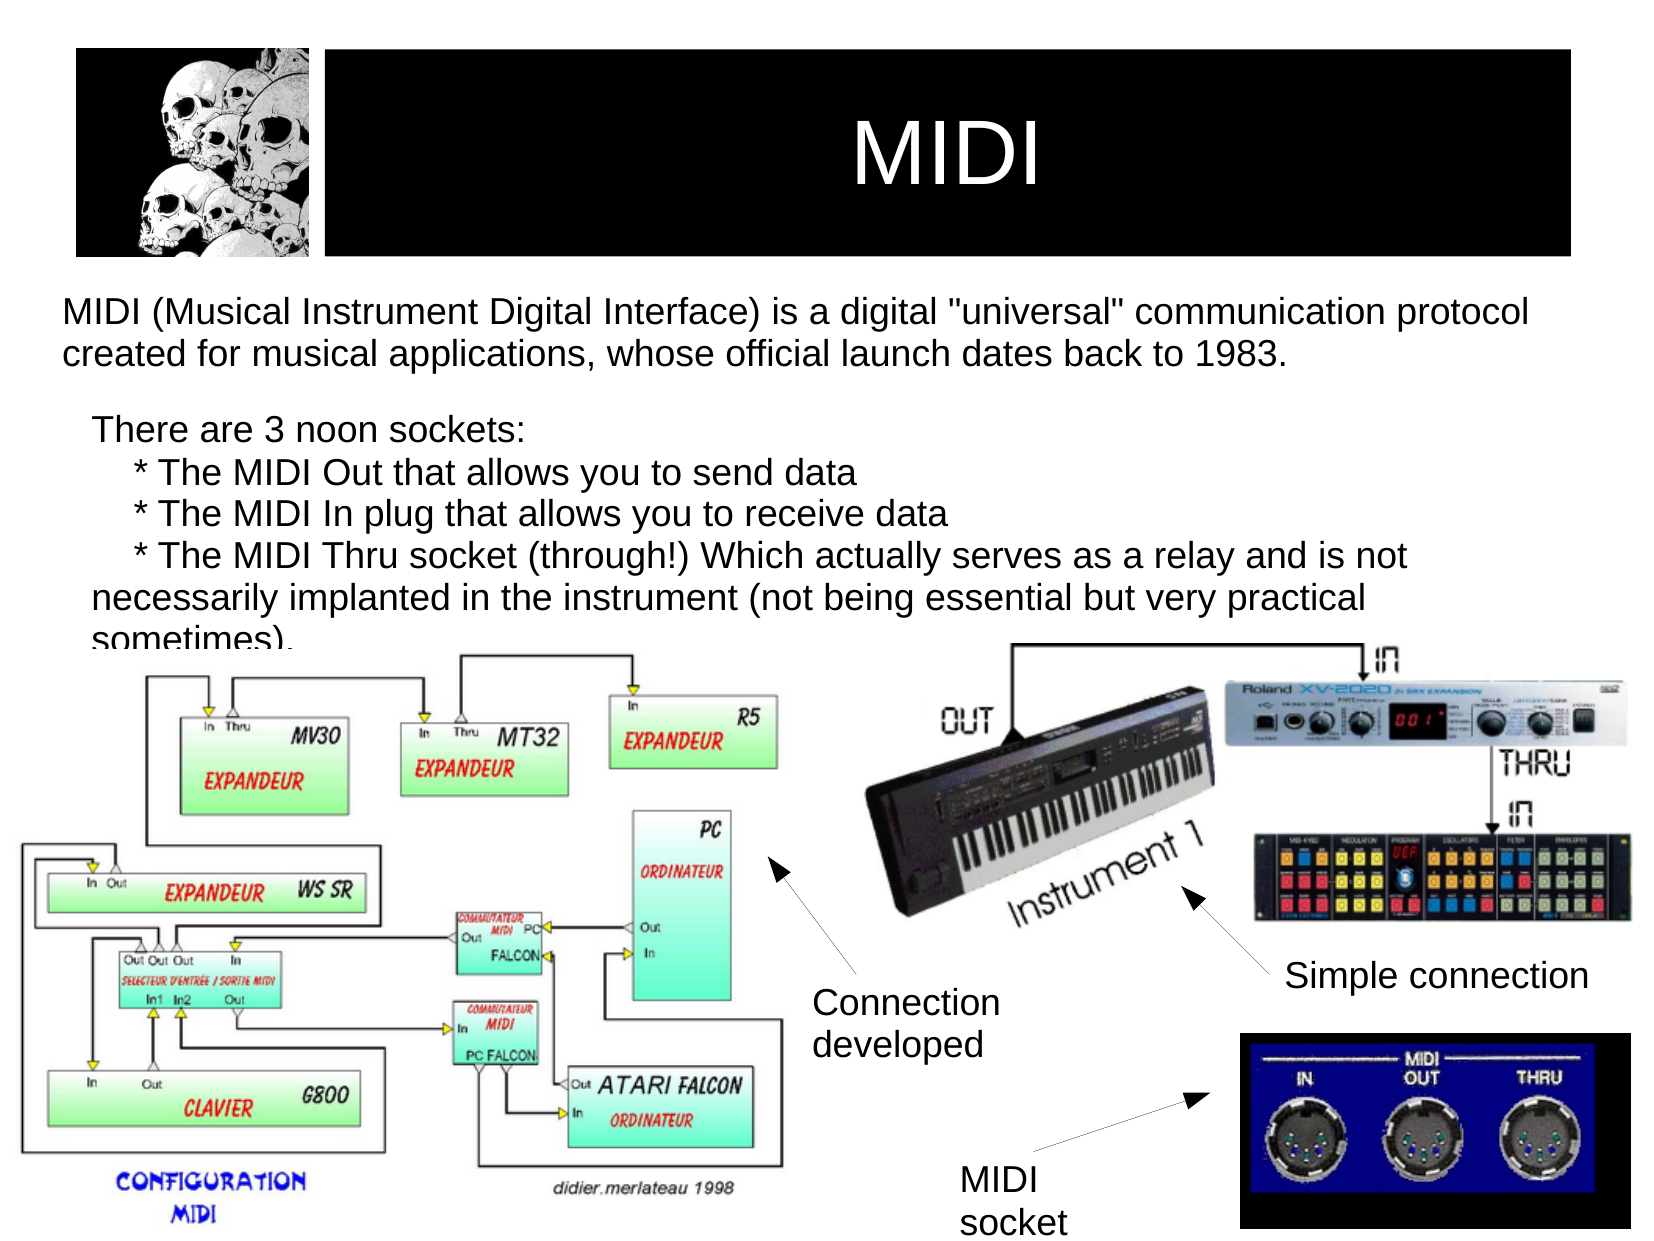

# MIDI
MIDI (Musical Instrument Digital Interface) is a digital "universal" communication protocol created for musical applications, whose official launch dates back to 1983.
There are 3 noon sockets:
 * The MIDI Out that allows you to send data
 * The MIDI In plug that allows you to receive data
 * The MIDI Thru socket (through!) Which actually serves as a relay and is not necessarily implanted in the instrument (not being essential but very practical sometimes).
Simple connection
Connection developed
Y. Collette
8
MIDI socket